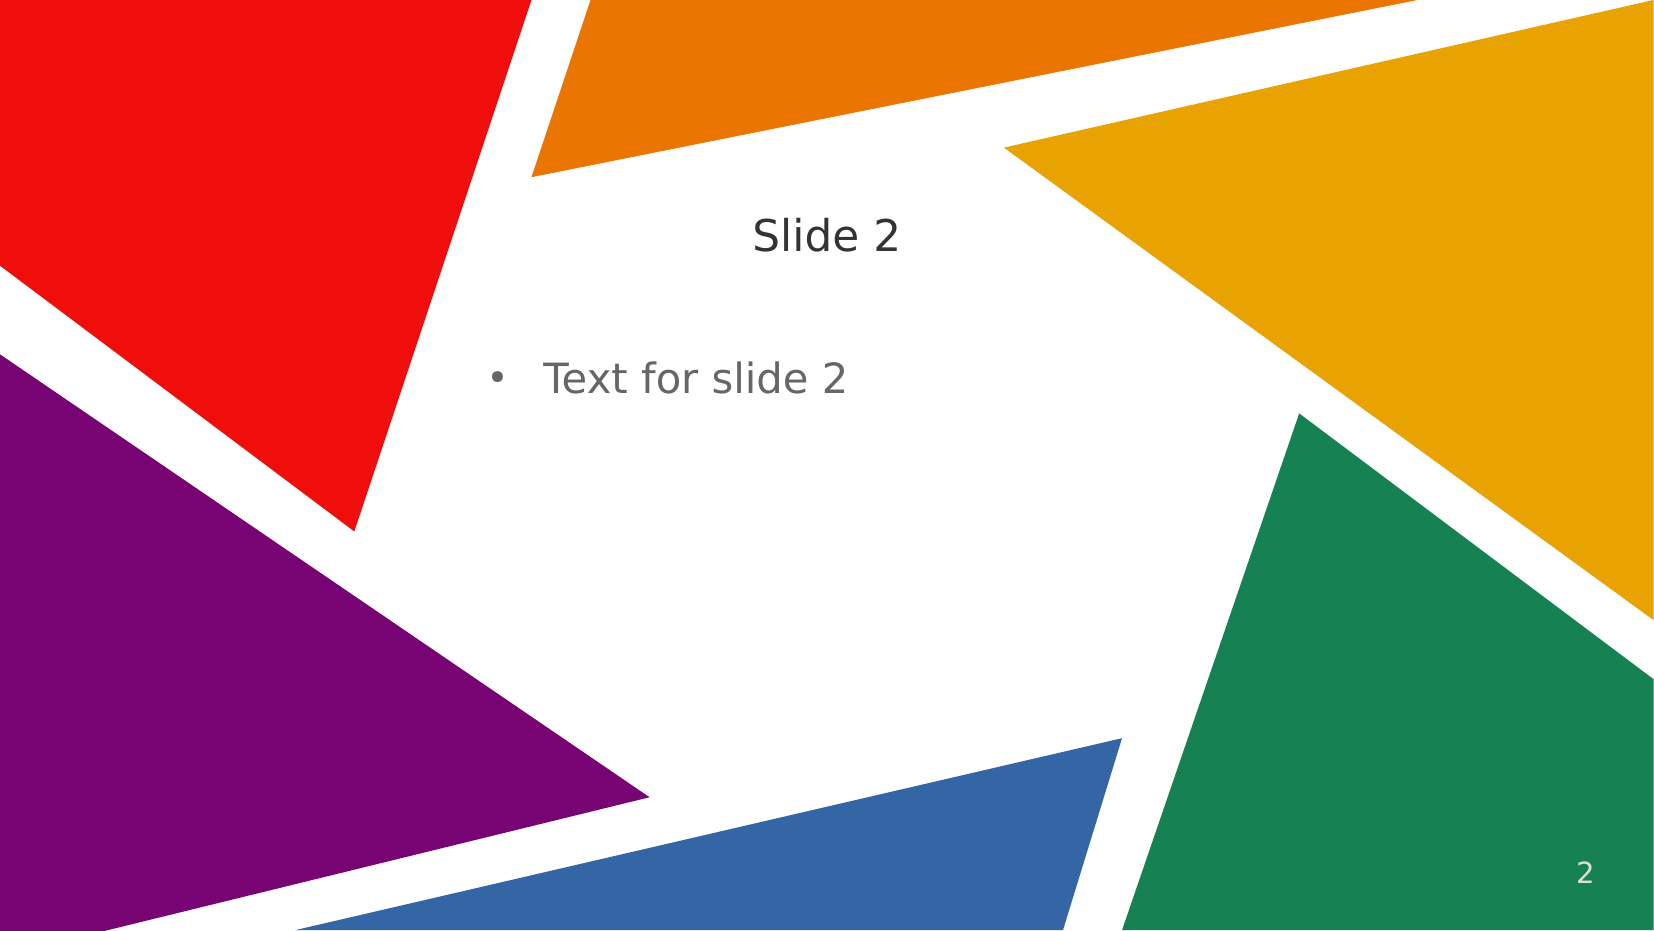

# Slide 2
Text for slide 2
2